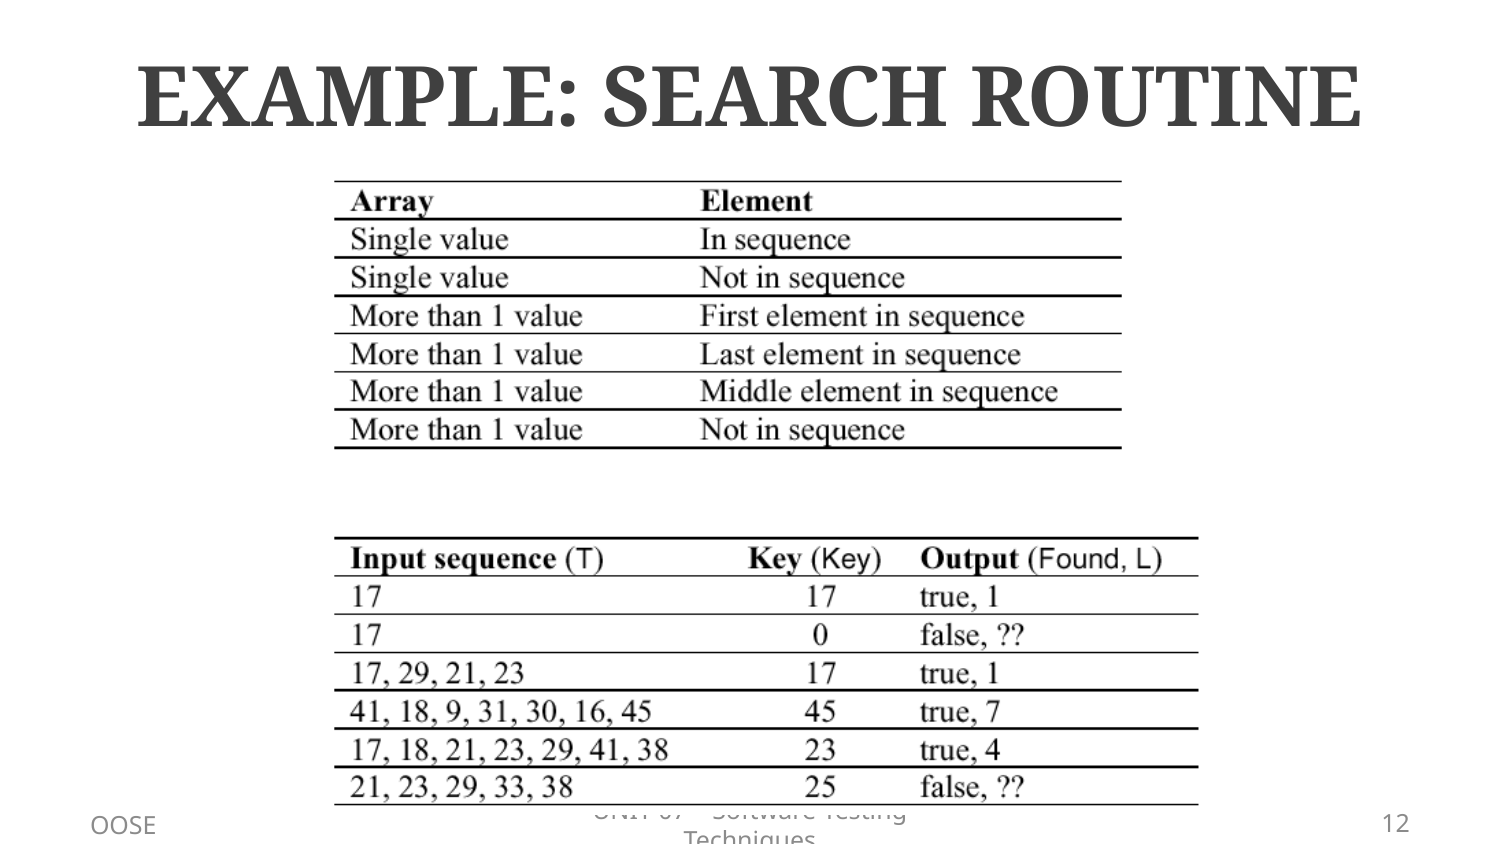

# EXAMPLE: SEARCH ROUTINE
OOSE
UNIT 07 - Software Testing Techniques
12